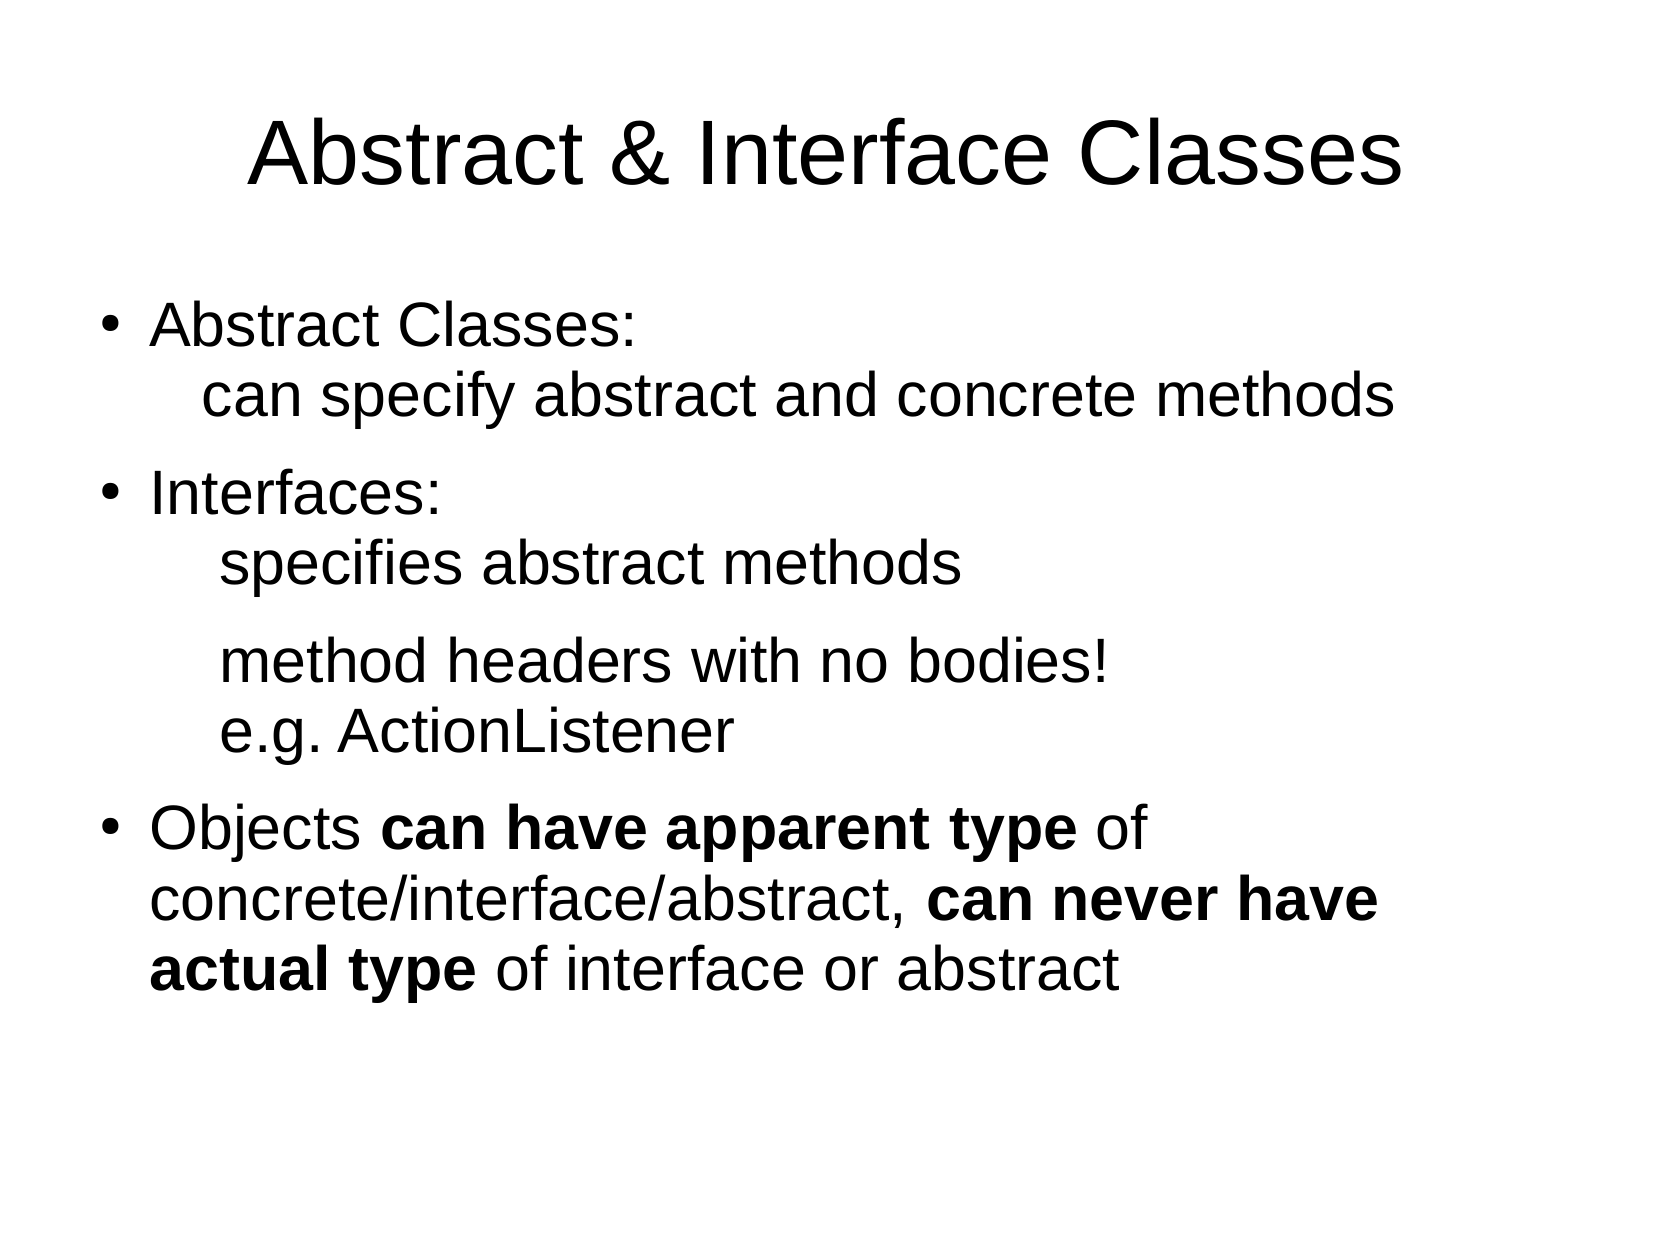

# Abstract & Interface Classes
Abstract Classes:
 can specify abstract and concrete methods
Interfaces:
 specifies abstract methods
 method headers with no bodies!
 e.g. ActionListener
Objects can have apparent type of concrete/interface/abstract, can never have actual type of interface or abstract